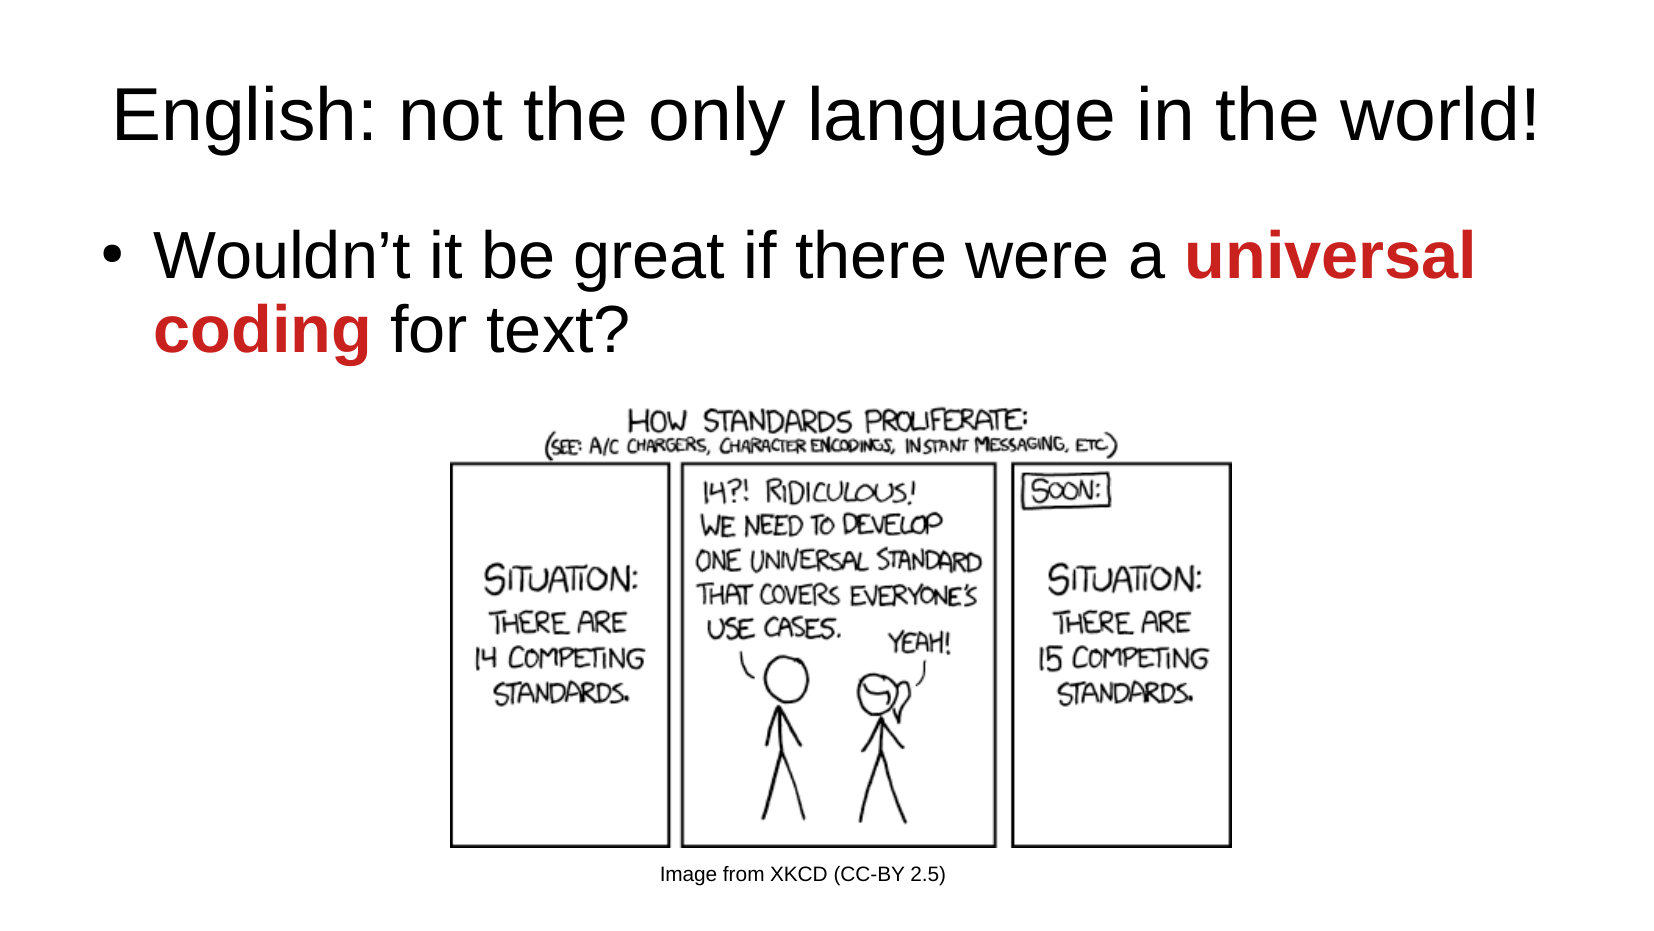

# English: not the only language in the world!
Wouldn’t it be great if there were a universal coding for text?
Image from XKCD (CC-BY 2.5)